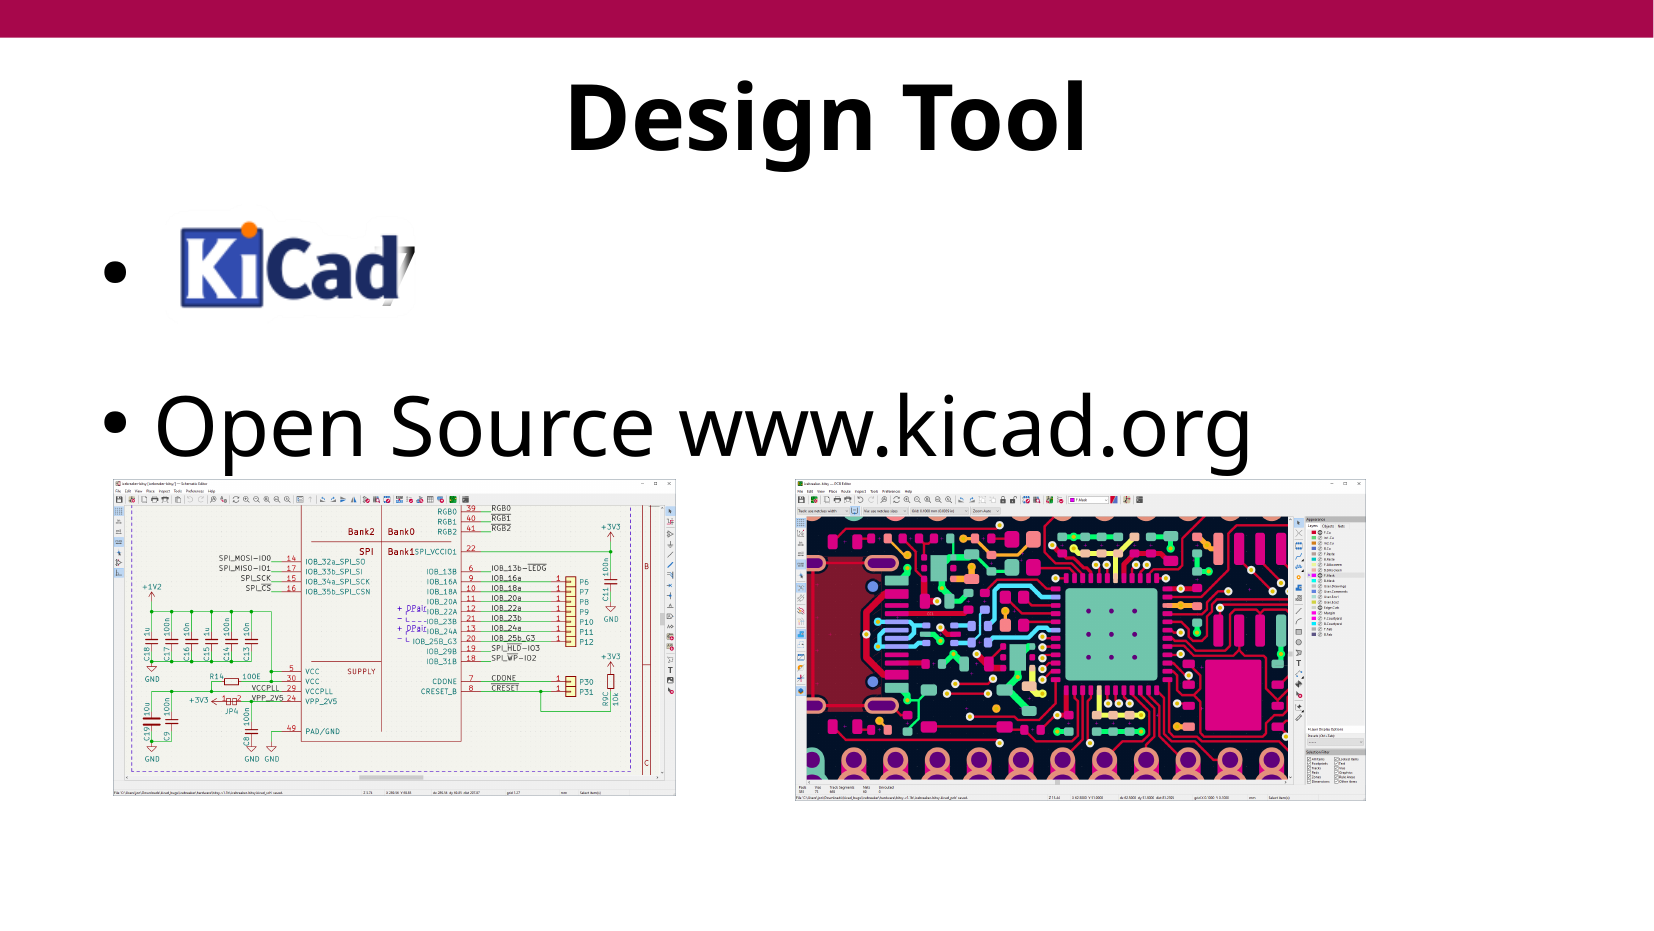

# Design Tool
 7
Open Source www.kicad.org